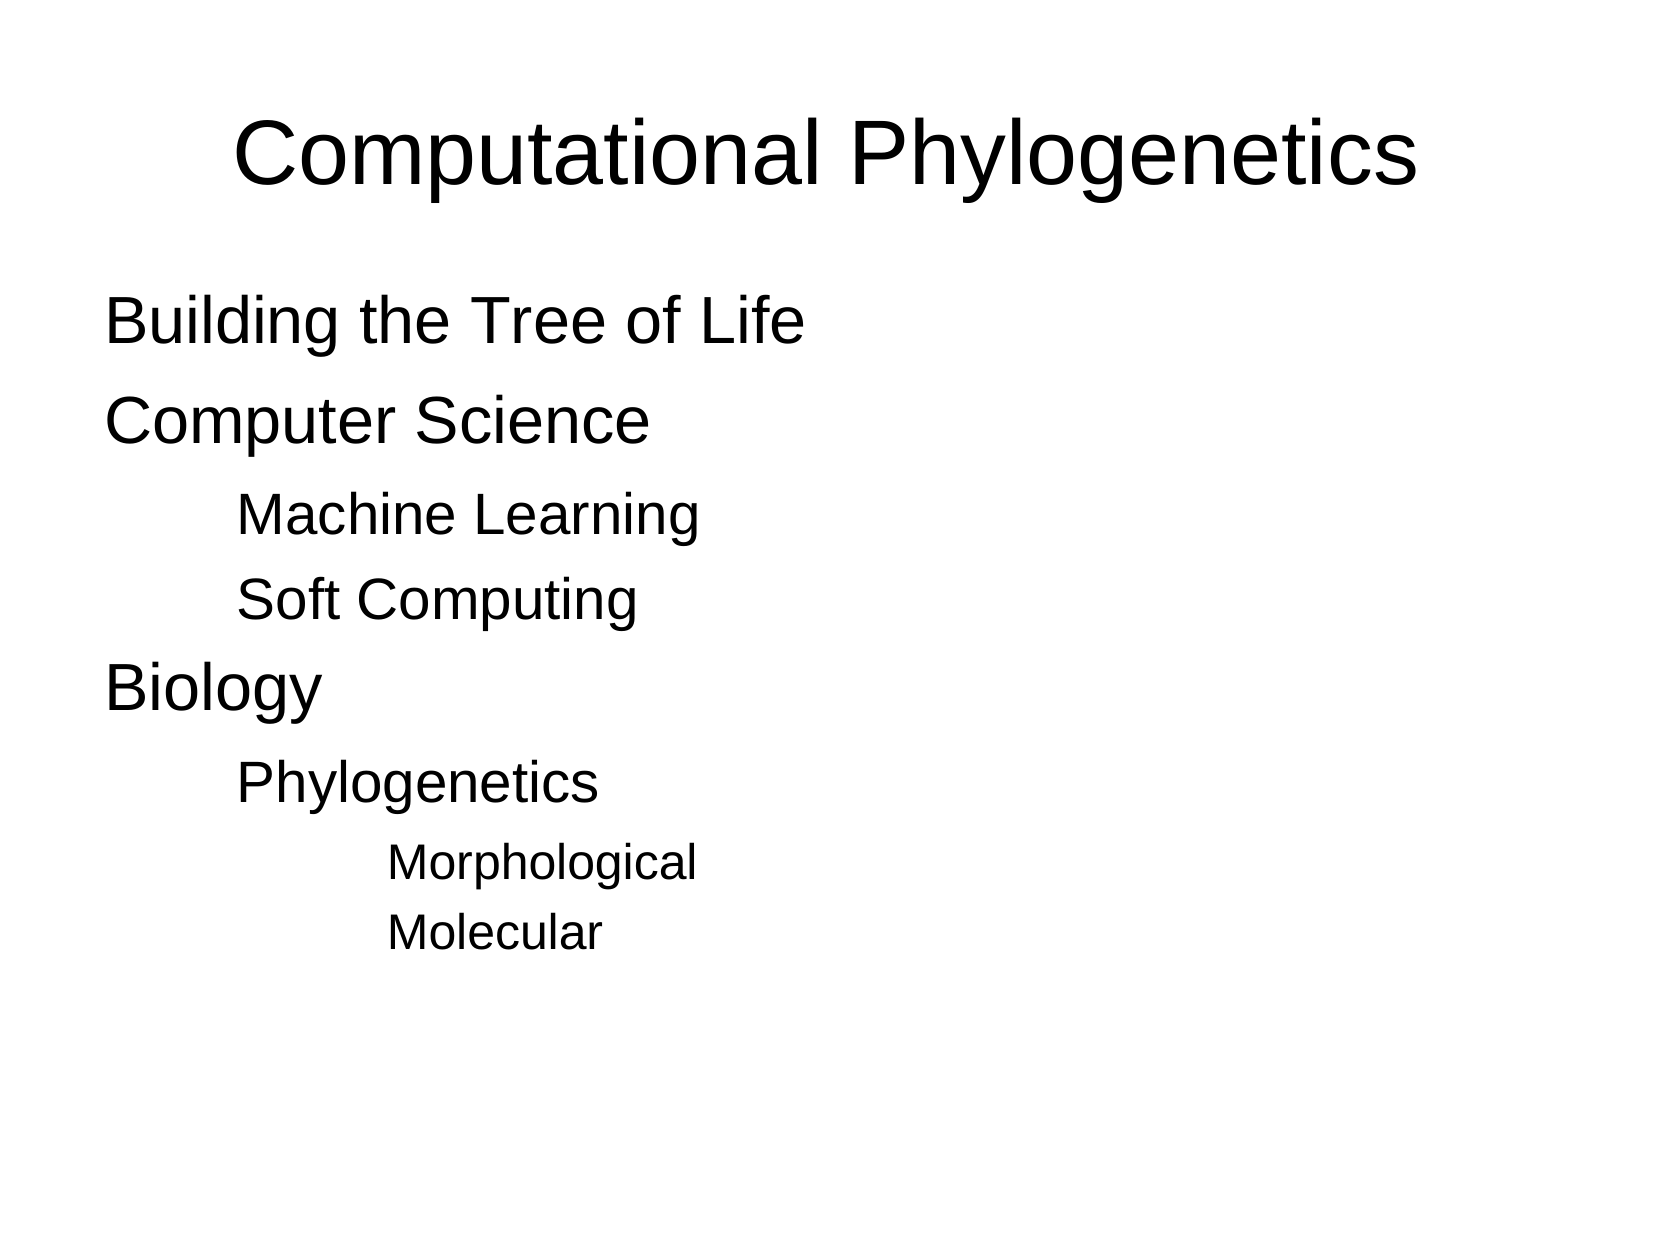

# Computational Phylogenetics
Building the Tree of Life
Computer Science
Machine Learning
Soft Computing
Biology
Phylogenetics
Morphological
Molecular